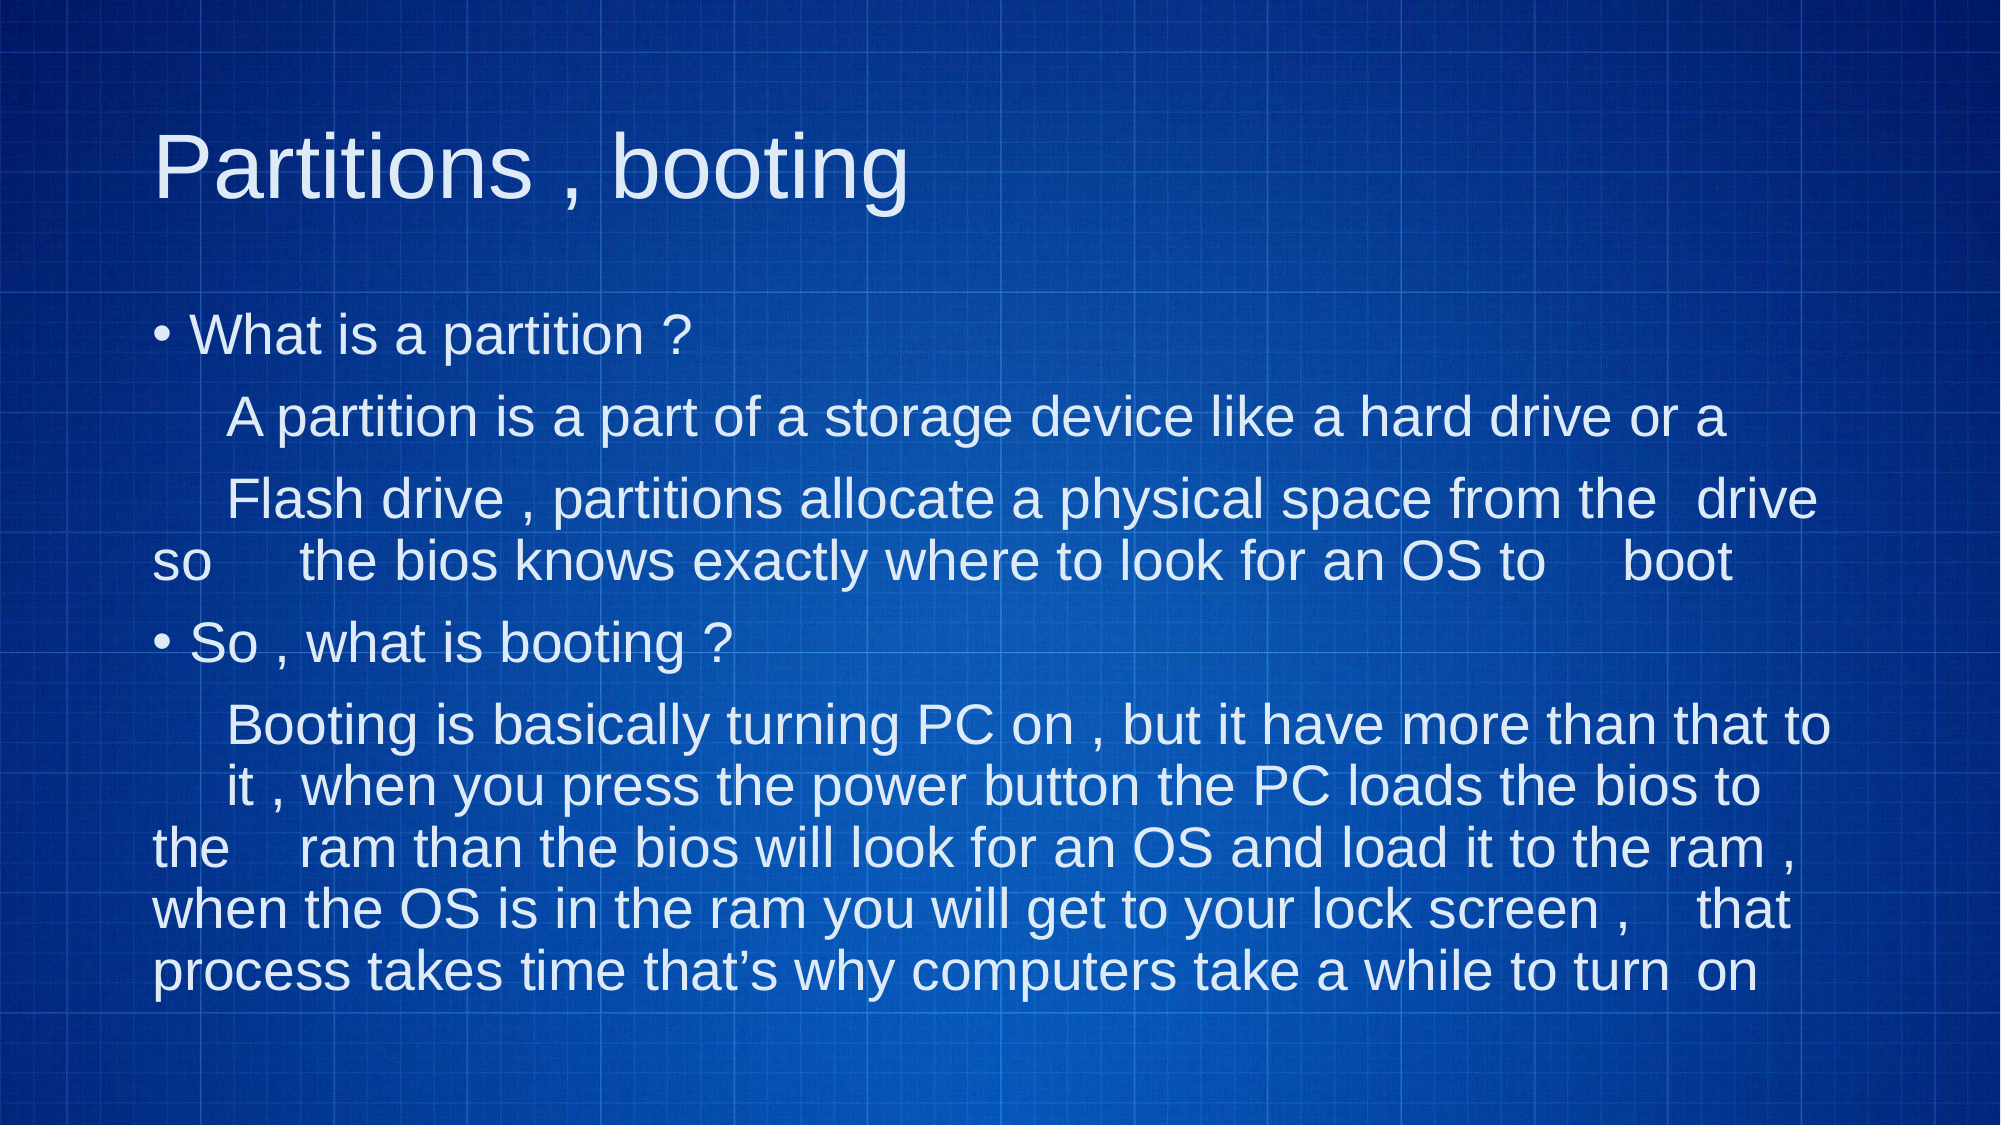

# Partitions , booting
What is a partition ?
	A partition is a part of a storage device like a hard drive or a
	Flash drive , partitions allocate a physical space from the 	drive so 	the bios knows exactly where to look for an OS to 	boot
So , what is booting ?
	Booting is basically turning PC on , but it have more than that to 	it , when you press the power button the PC loads the bios to the 	ram than the bios will look for an OS and load it to the ram , 	when the OS is in the ram you will get to your lock screen , 	that process takes time that’s why computers take a while to turn 	on